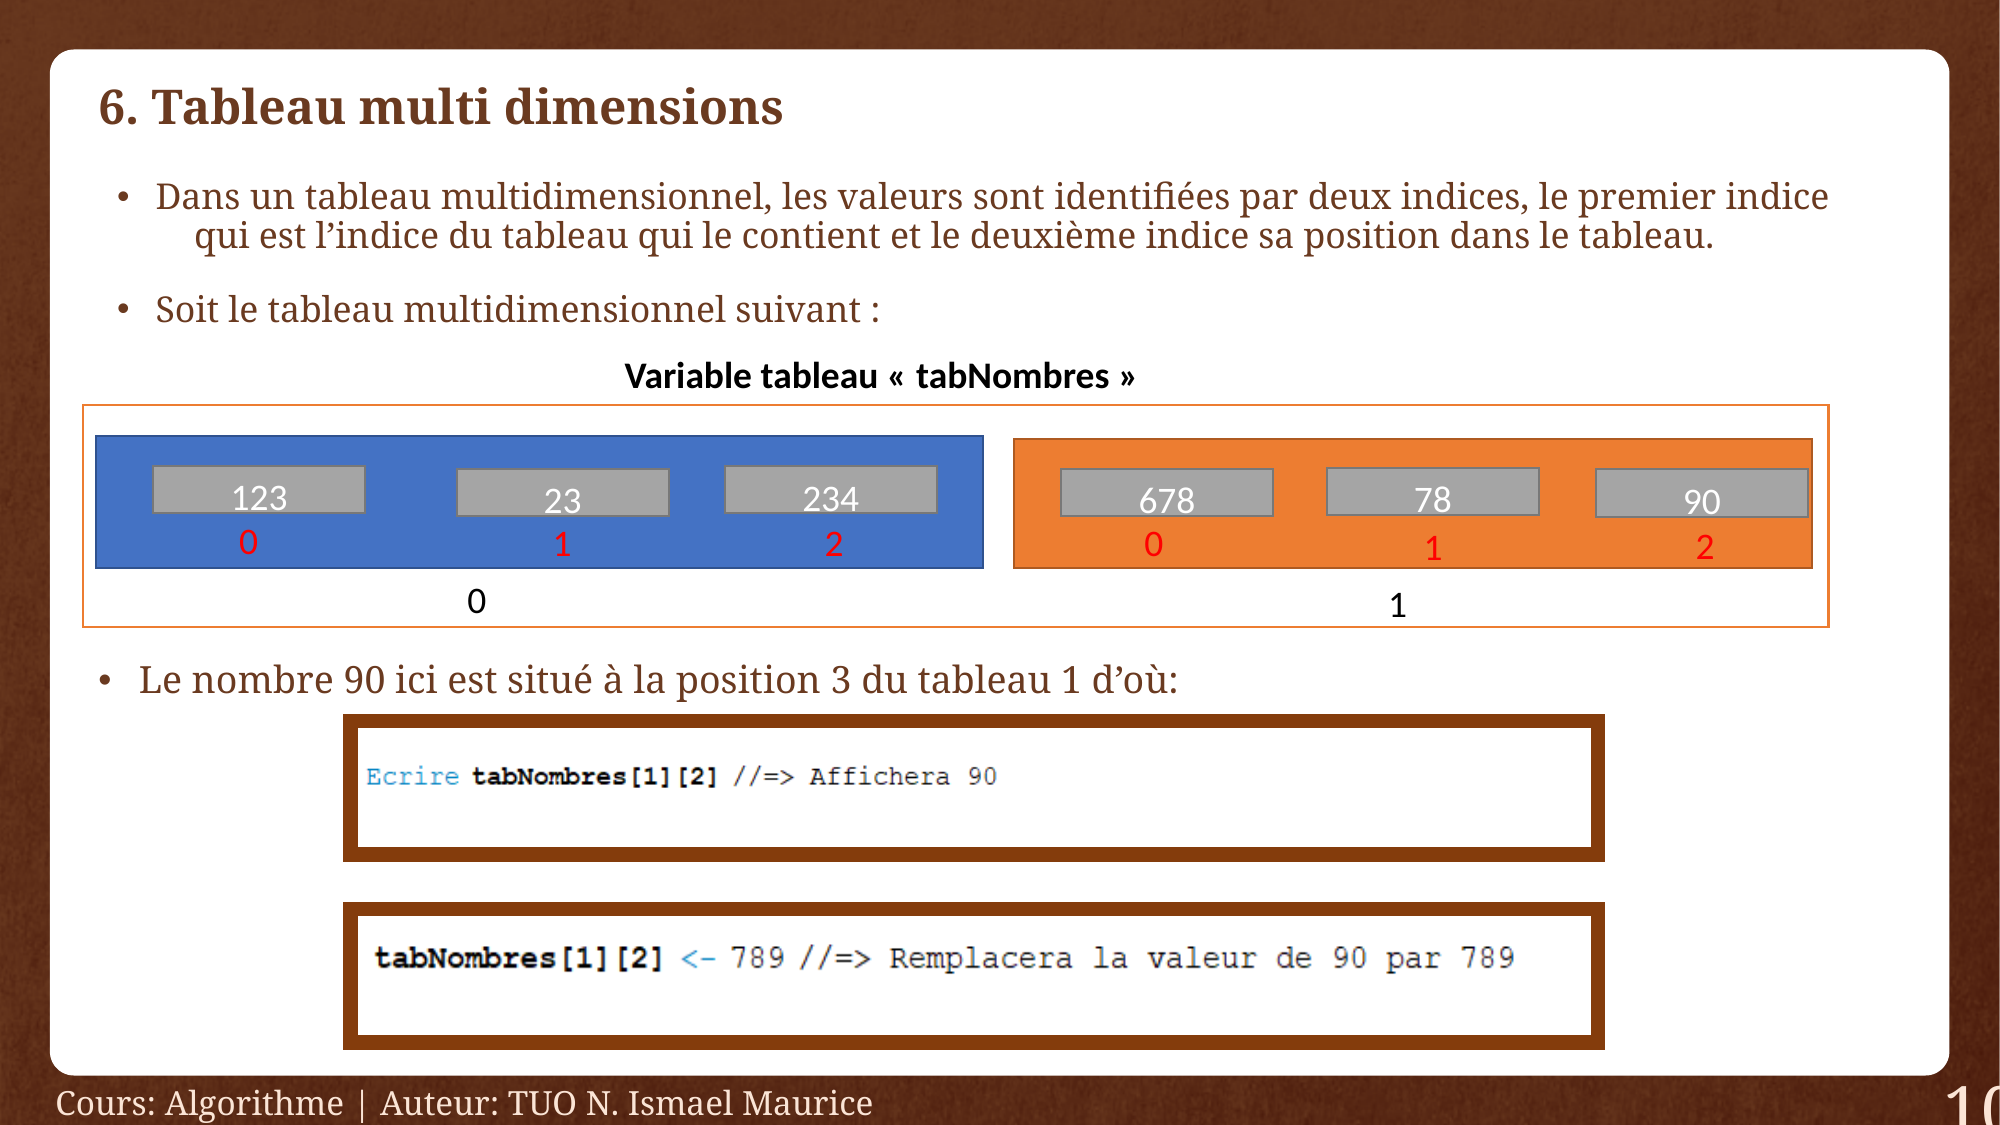

# 6. Tableau multi dimensions
Dans un tableau multidimensionnel, les valeurs sont identifiées par deux indices, le premier indice qui est l’indice du tableau qui le contient et le deuxième indice sa position dans le tableau.
Soit le tableau multidimensionnel suivant :
Variable tableau « tabNombres »
123
234
78
23
678
90
0
0
2
1
2
1
0
1
Le nombre 90 ici est situé à la position 3 du tableau 1 d’où:
Cours: Algorithme | Auteur: TUO N. Ismael Maurice